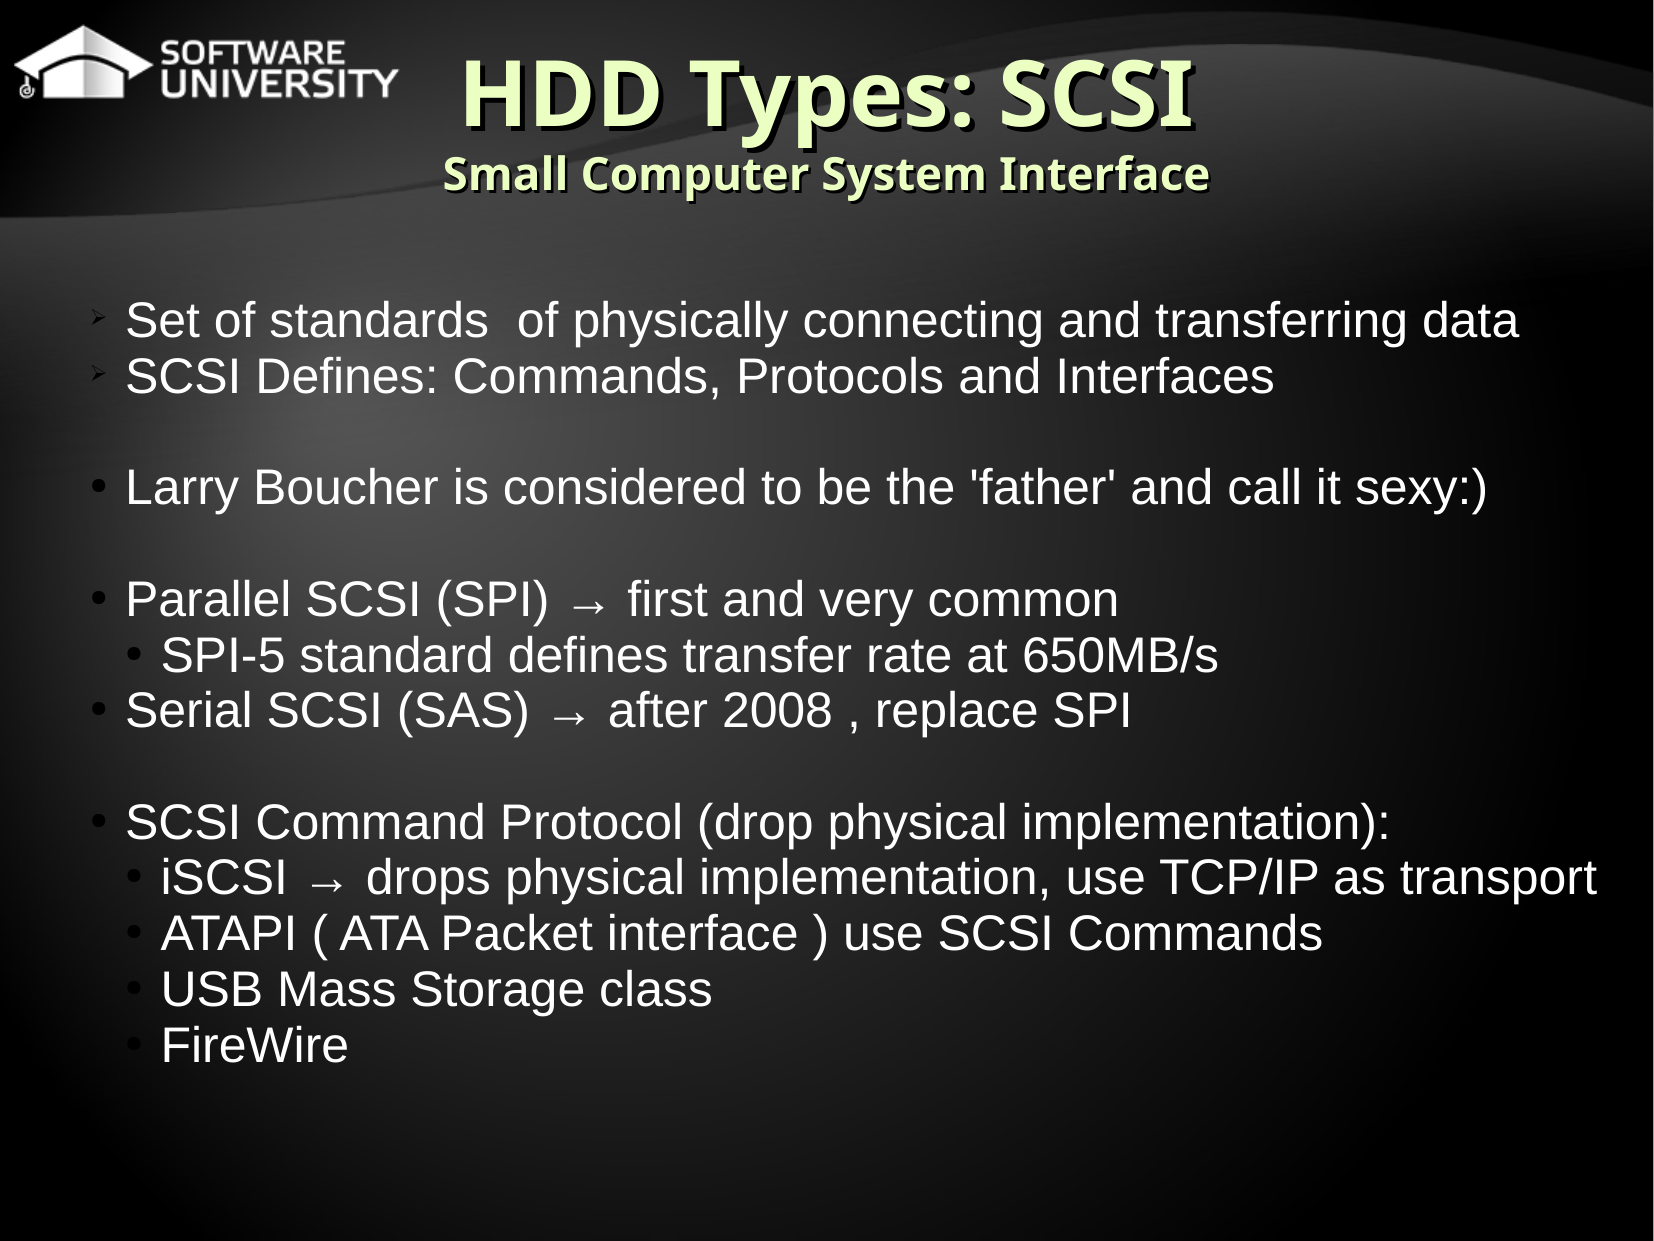

# HDD Types: SCSI Small Computer System Interface
Set of standards of physically connecting and transferring data
SCSI Defines: Commands, Protocols and Interfaces
Larry Boucher is considered to be the 'father' and call it sexy:)
Parallel SCSI (SPI) → first and very common
SPI-5 standard defines transfer rate at 650MB/s
Serial SCSI (SAS) → after 2008 , replace SPI
SCSI Command Protocol (drop physical implementation):
iSCSI → drops physical implementation, use TCP/IP as transport
ATAPI ( ATA Packet interface ) use SCSI Commands
USB Mass Storage class
FireWire